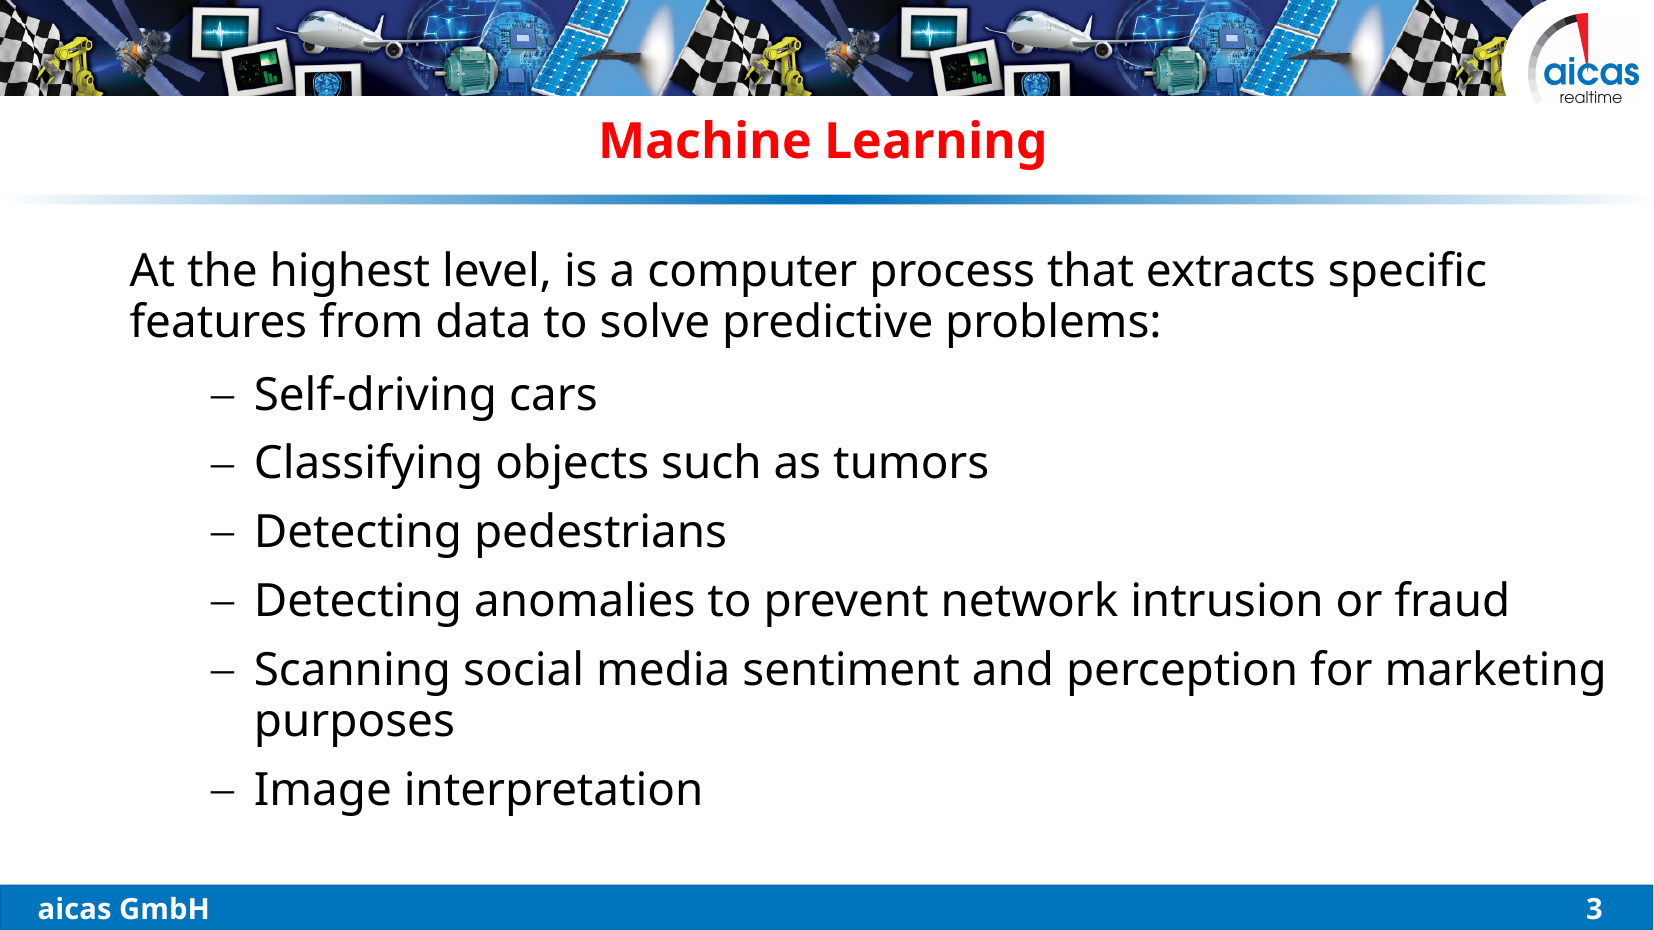

# Machine Learning
At the highest level, is a computer process that extracts specific features from data to solve predictive problems:
Self-driving cars
Classifying objects such as tumors
Detecting pedestrians
Detecting anomalies to prevent network intrusion or fraud
Scanning social media sentiment and perception for marketing purposes
Image interpretation